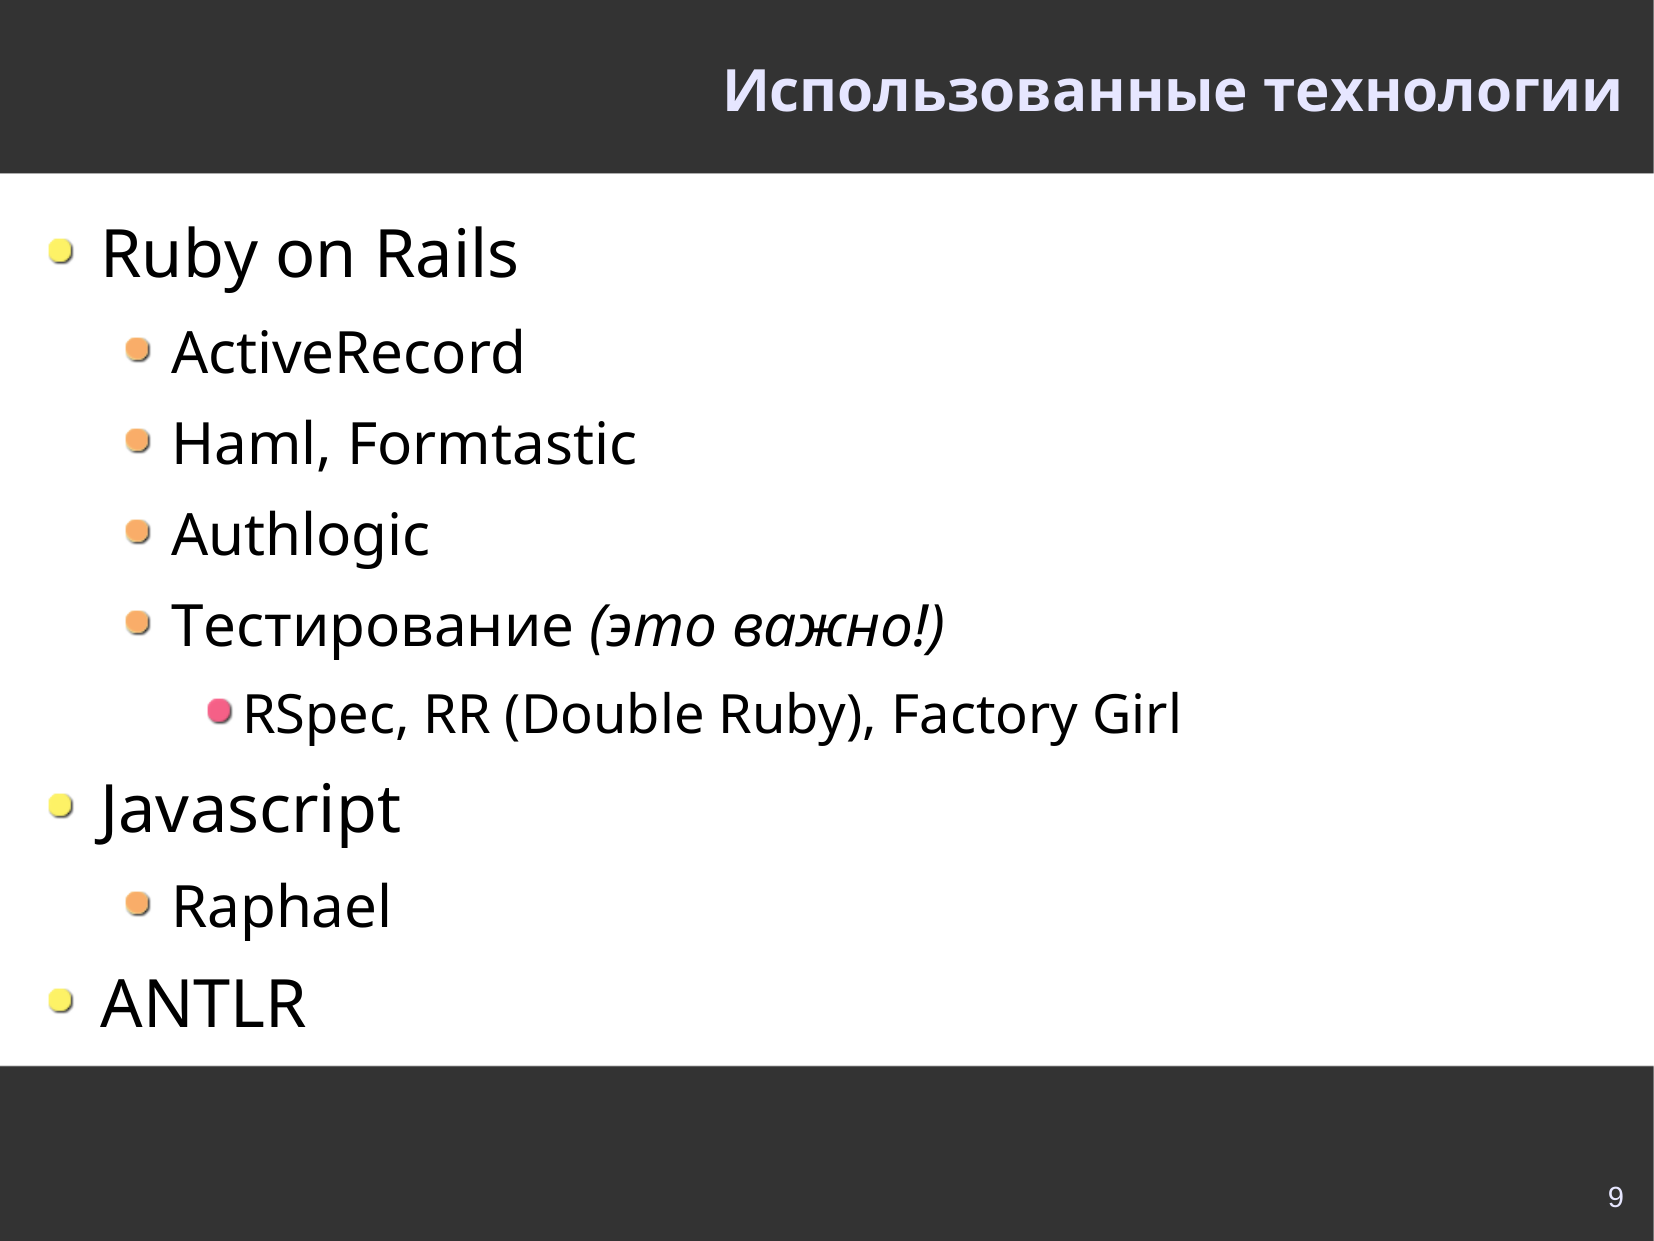

# Использованные технологии
Ruby on Rails
ActiveRecord
Haml, Formtastic
Authlogic
Тестирование (это важно!)
RSpec, RR (Double Ruby), Factory Girl
Javascript
Raphael
ANTLR
9